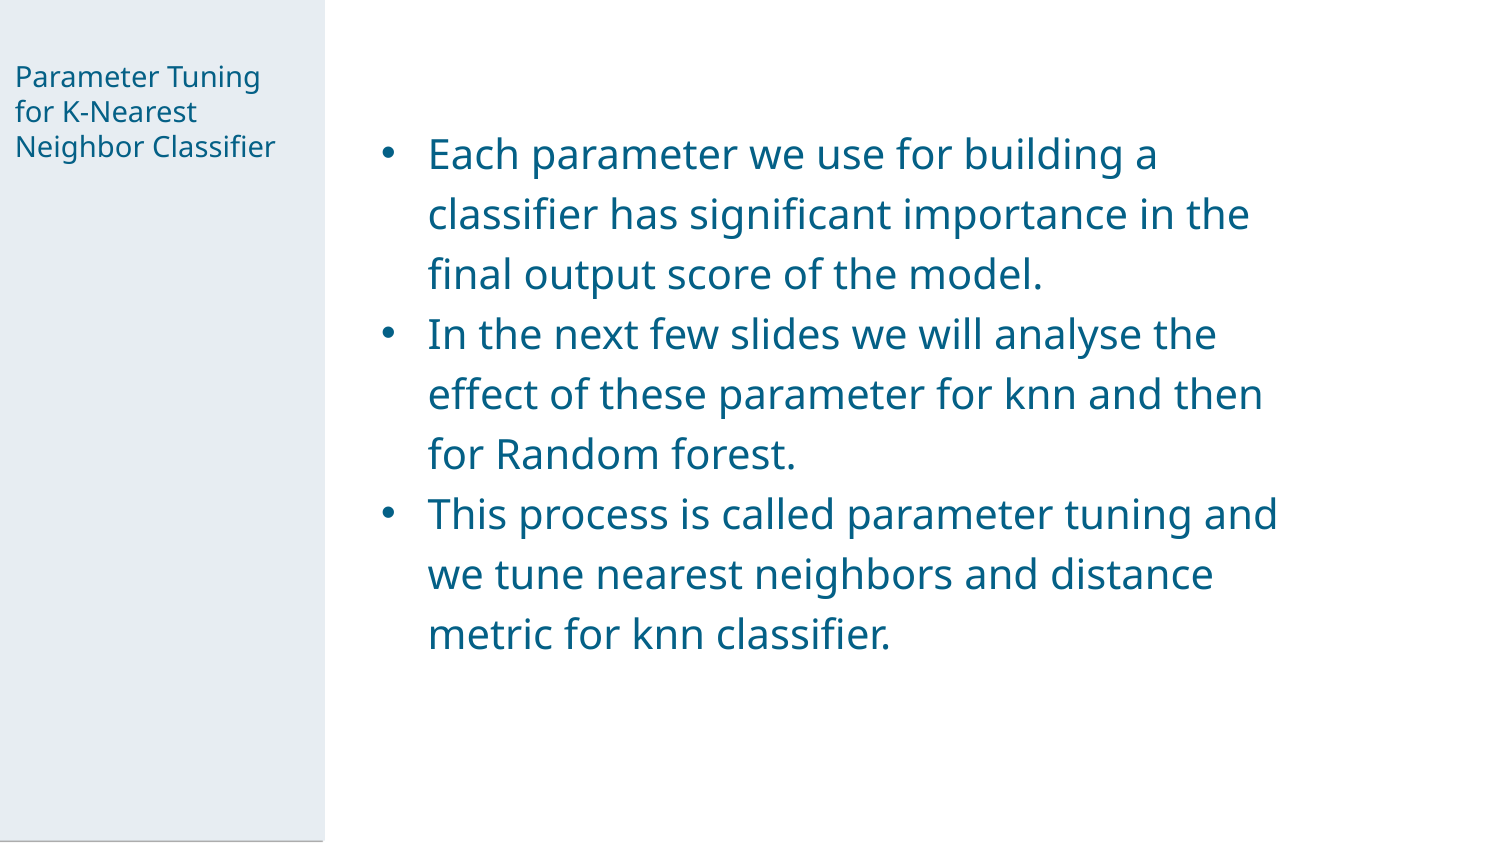

Each parameter we use for building a classifier has significant importance in the final output score of the model.
In the next few slides we will analyse the effect of these parameter for knn and then for Random forest.
This process is called parameter tuning and we tune nearest neighbors and distance metric for knn classifier.
Parameter Tuning for K-Nearest Neighbor Classifier